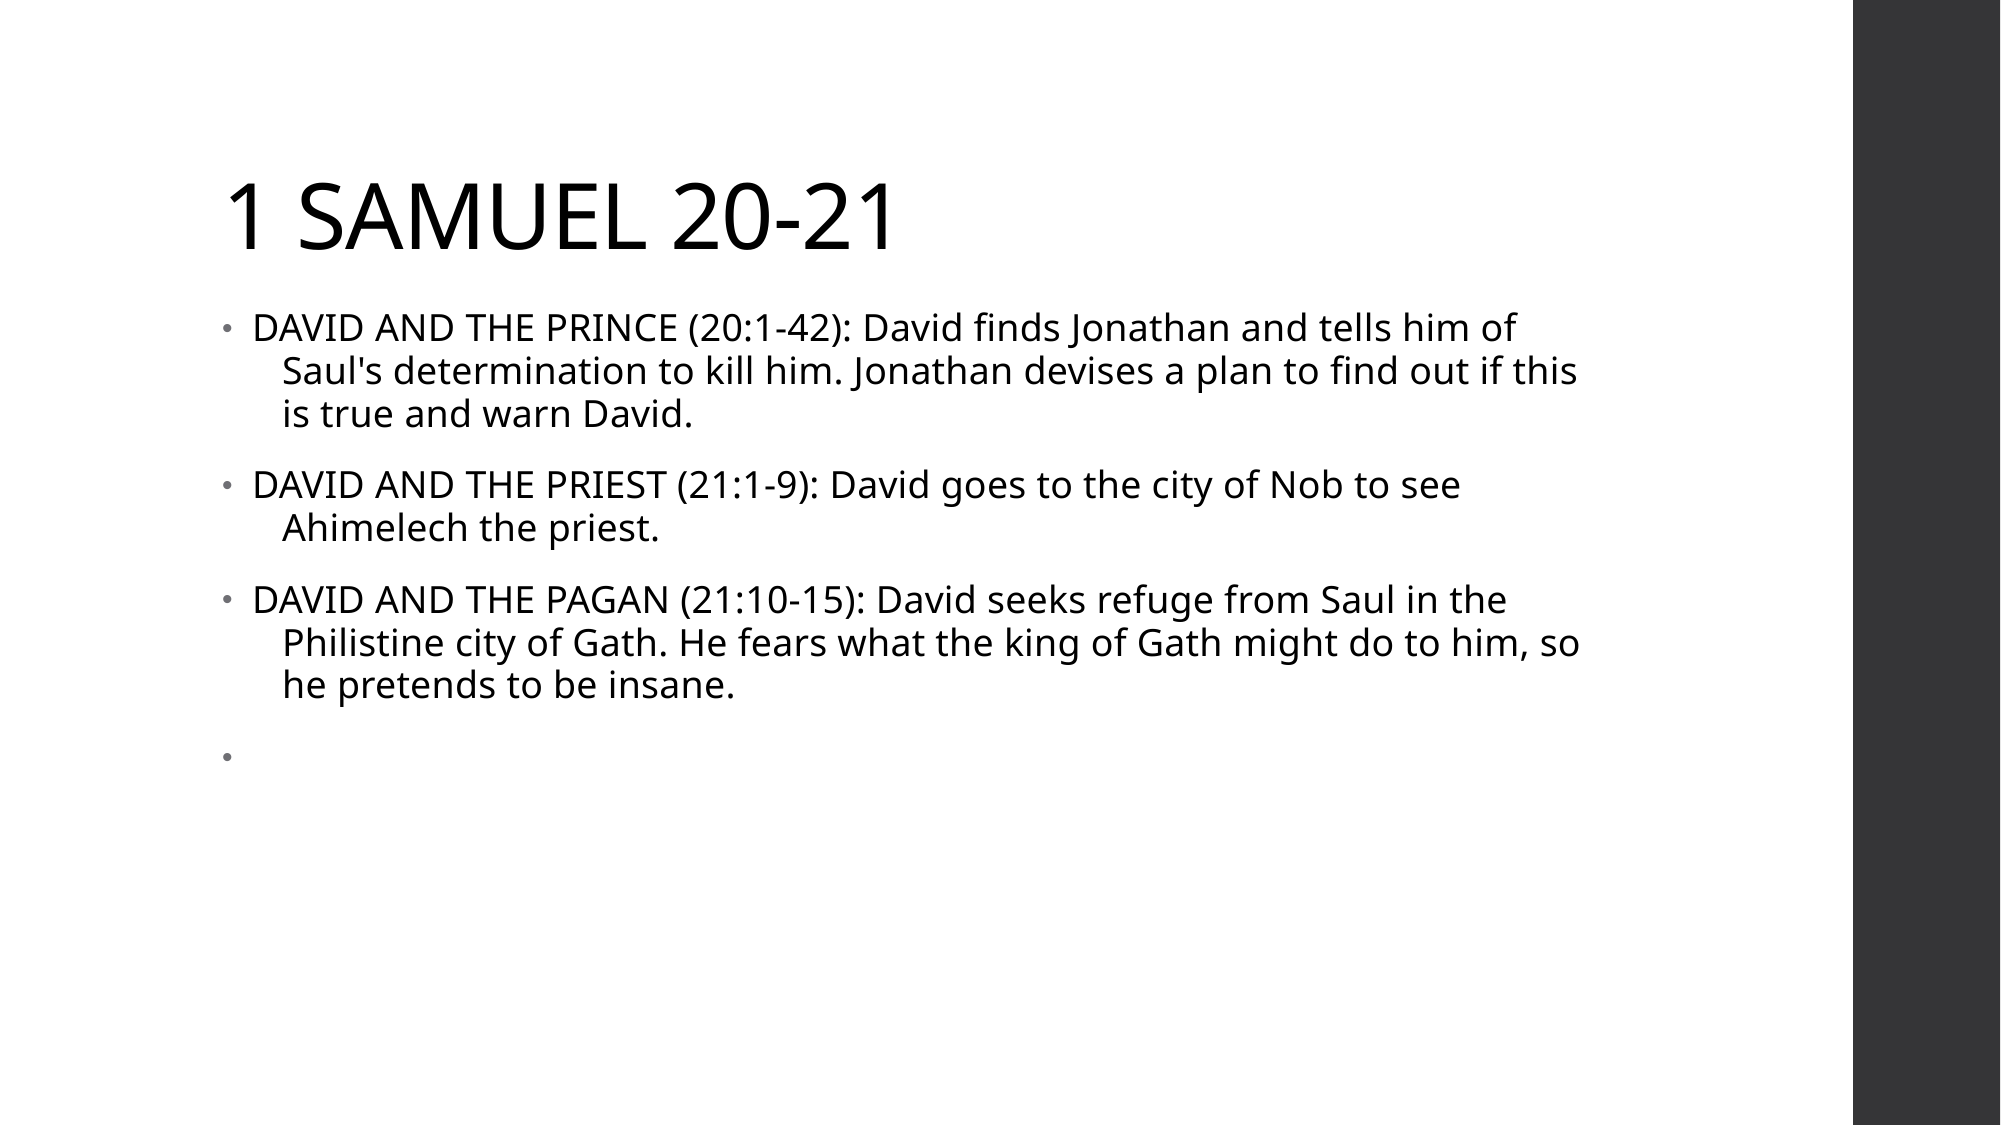

# 1 SAMUEL 20-21
DAVID AND THE PRINCE (20:1-42): David finds Jonathan and tells him of Saul's determination to kill him. Jonathan devises a plan to find out if this is true and warn David.
DAVID AND THE PRIEST (21:1-9): David goes to the city of Nob to see Ahimelech the priest.
DAVID AND THE PAGAN (21:10-15): David seeks refuge from Saul in the Philistine city of Gath. He fears what the king of Gath might do to him, so he pretends to be insane.